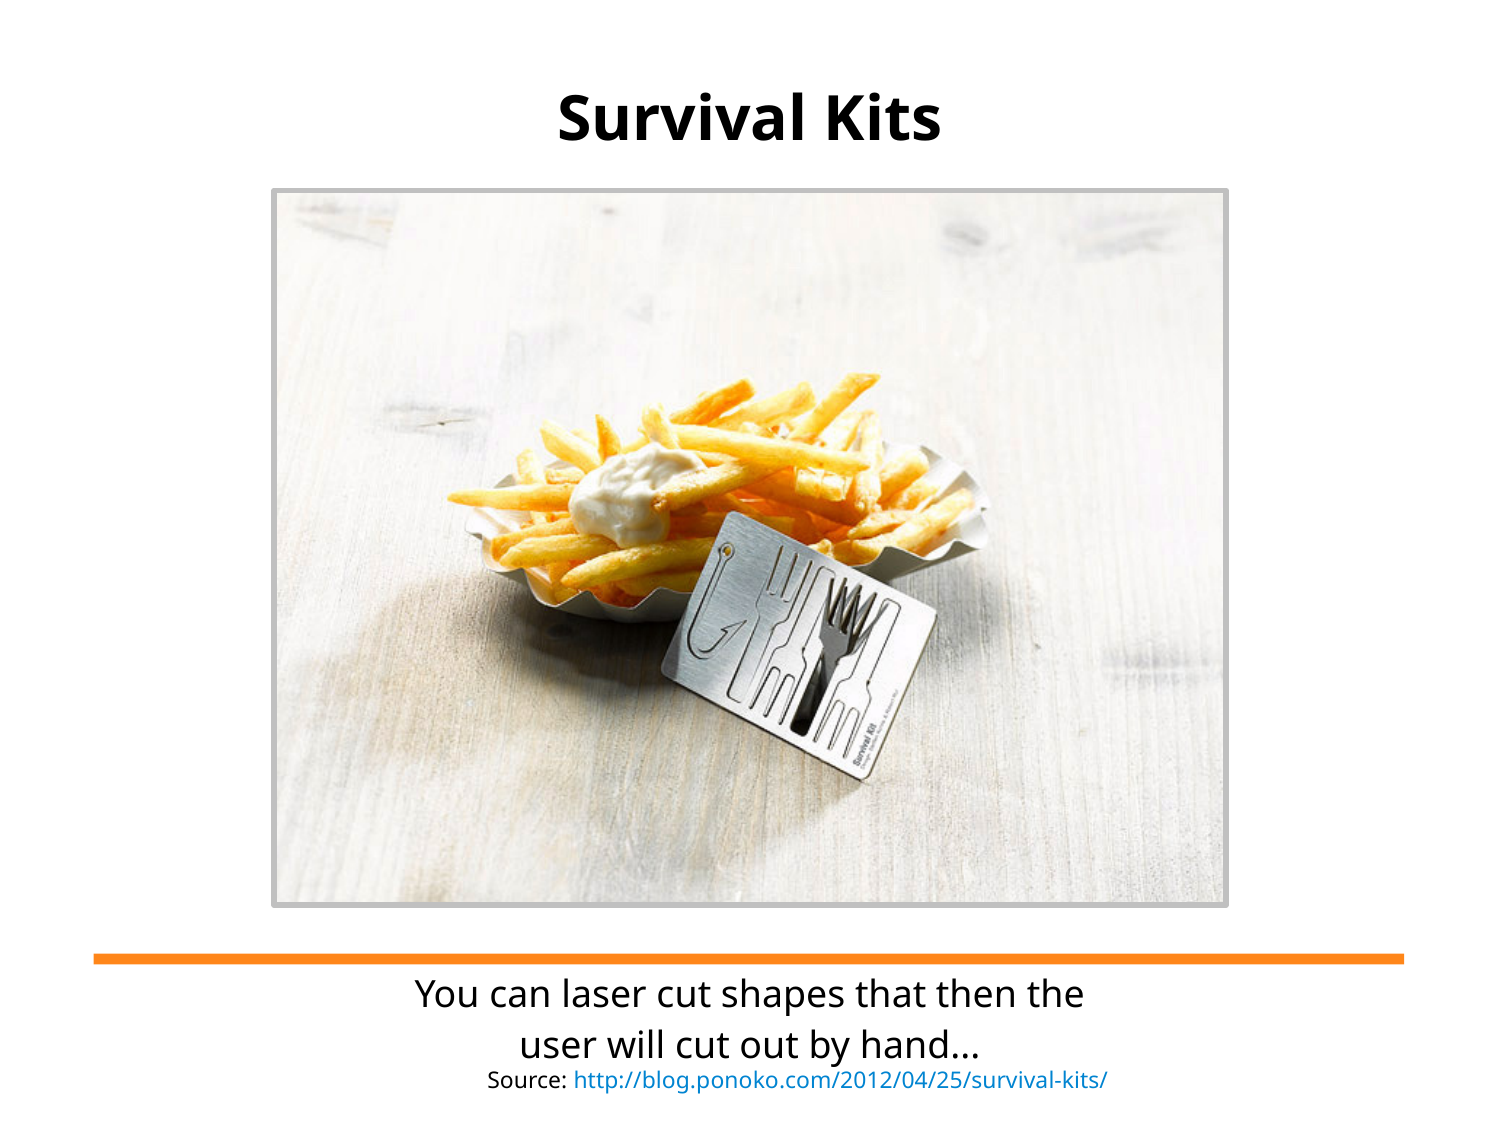

# Survival Kits
You can laser cut shapes that then the user will cut out by hand...
Source: http://blog.ponoko.com/2012/04/25/survival-kits/